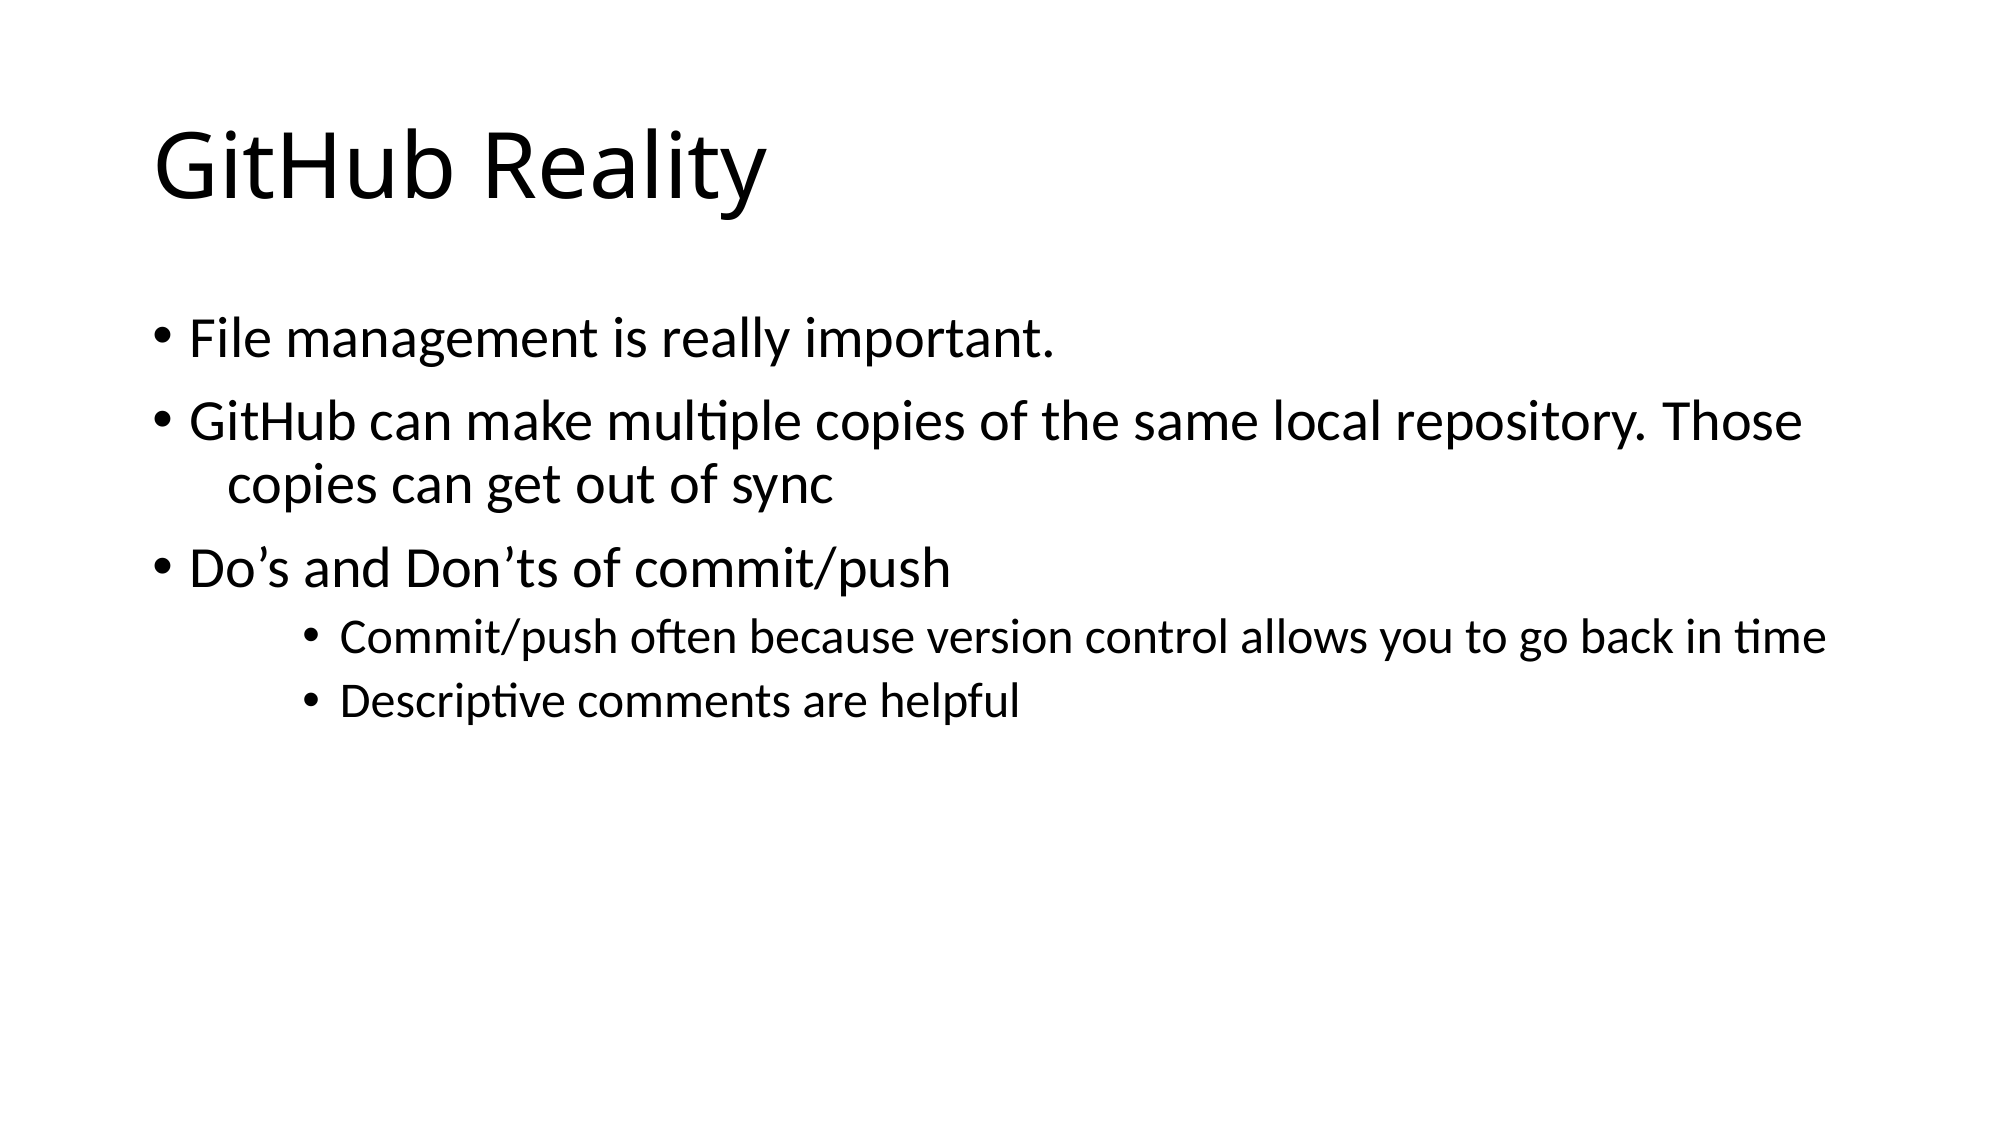

# GitHub Reality
File management is really important.
GitHub can make multiple copies of the same local repository. Those copies can get out of sync
Do’s and Don’ts of commit/push
Commit/push often because version control allows you to go back in time
Descriptive comments are helpful